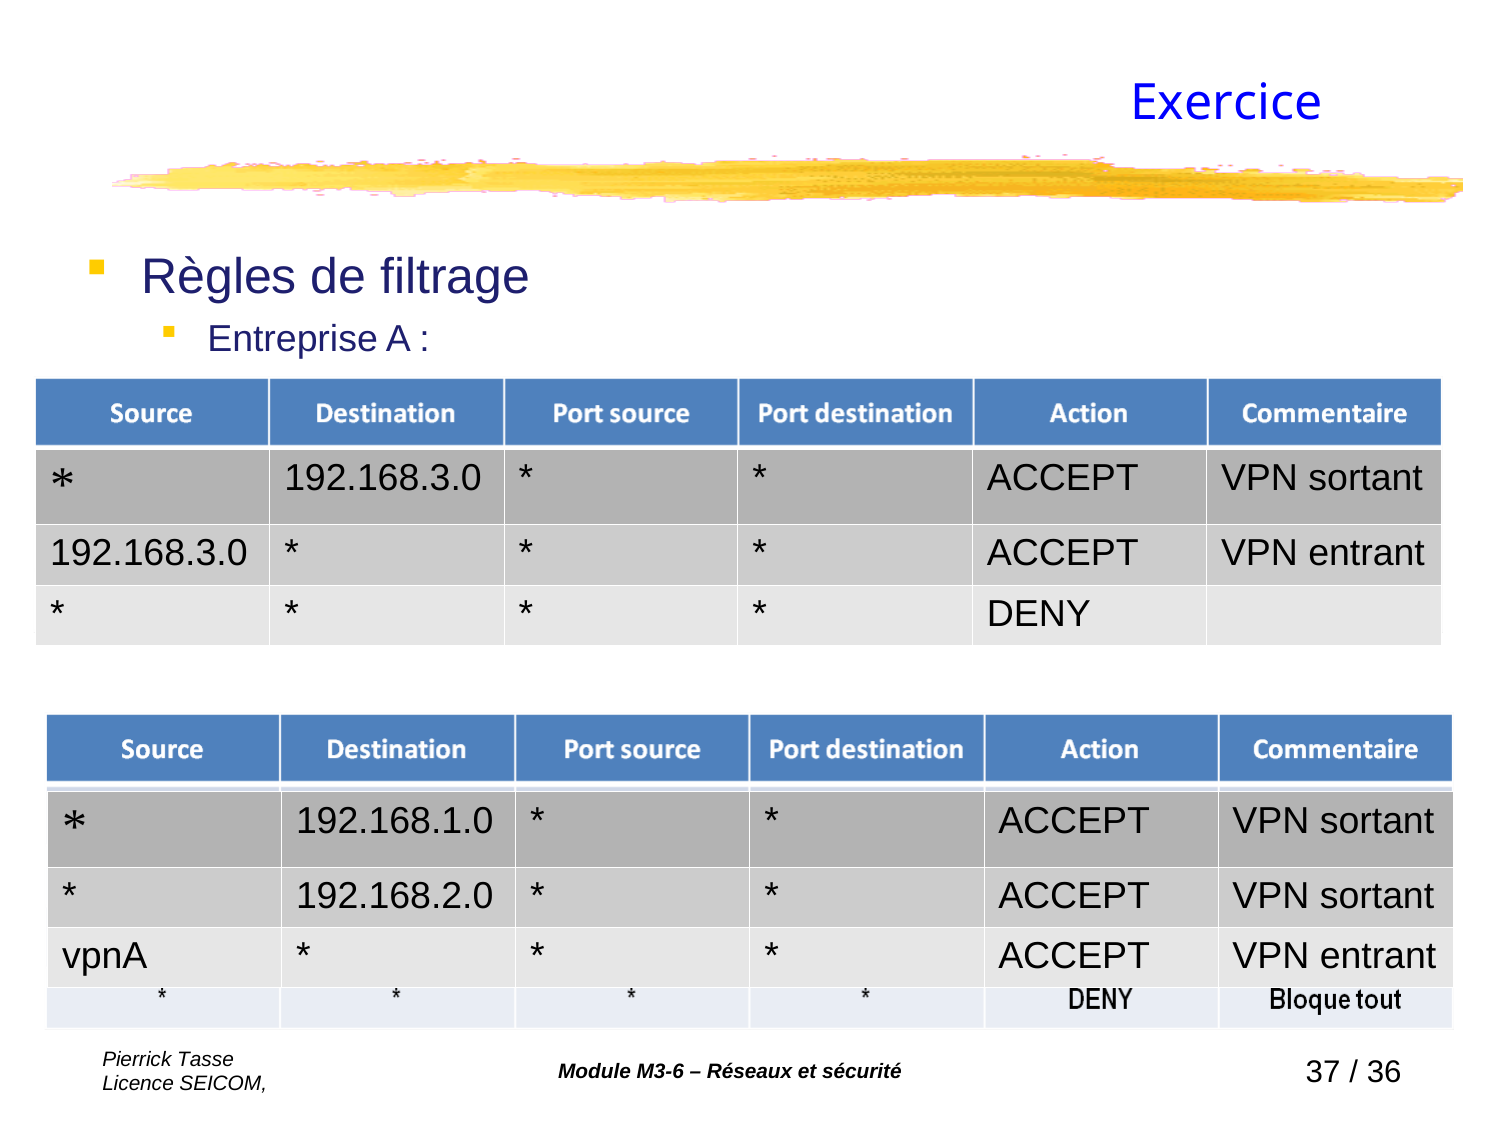

# Exercice
Règles de filtrage
Entreprise A :
Entreprise B :
| \* | 192.168.3.0 | \* | \* | ACCEPT | VPN sortant |
| --- | --- | --- | --- | --- | --- |
| 192.168.3.0 | \* | \* | \* | ACCEPT | VPN entrant |
| \* | \* | \* | \* | DENY | |
| \* | 192.168.1.0 | \* | \* | ACCEPT | VPN sortant |
| --- | --- | --- | --- | --- | --- |
| \* | 192.168.2.0 | \* | \* | ACCEPT | VPN sortant |
| vpnA | \* | \* | \* | ACCEPT | VPN entrant |
37